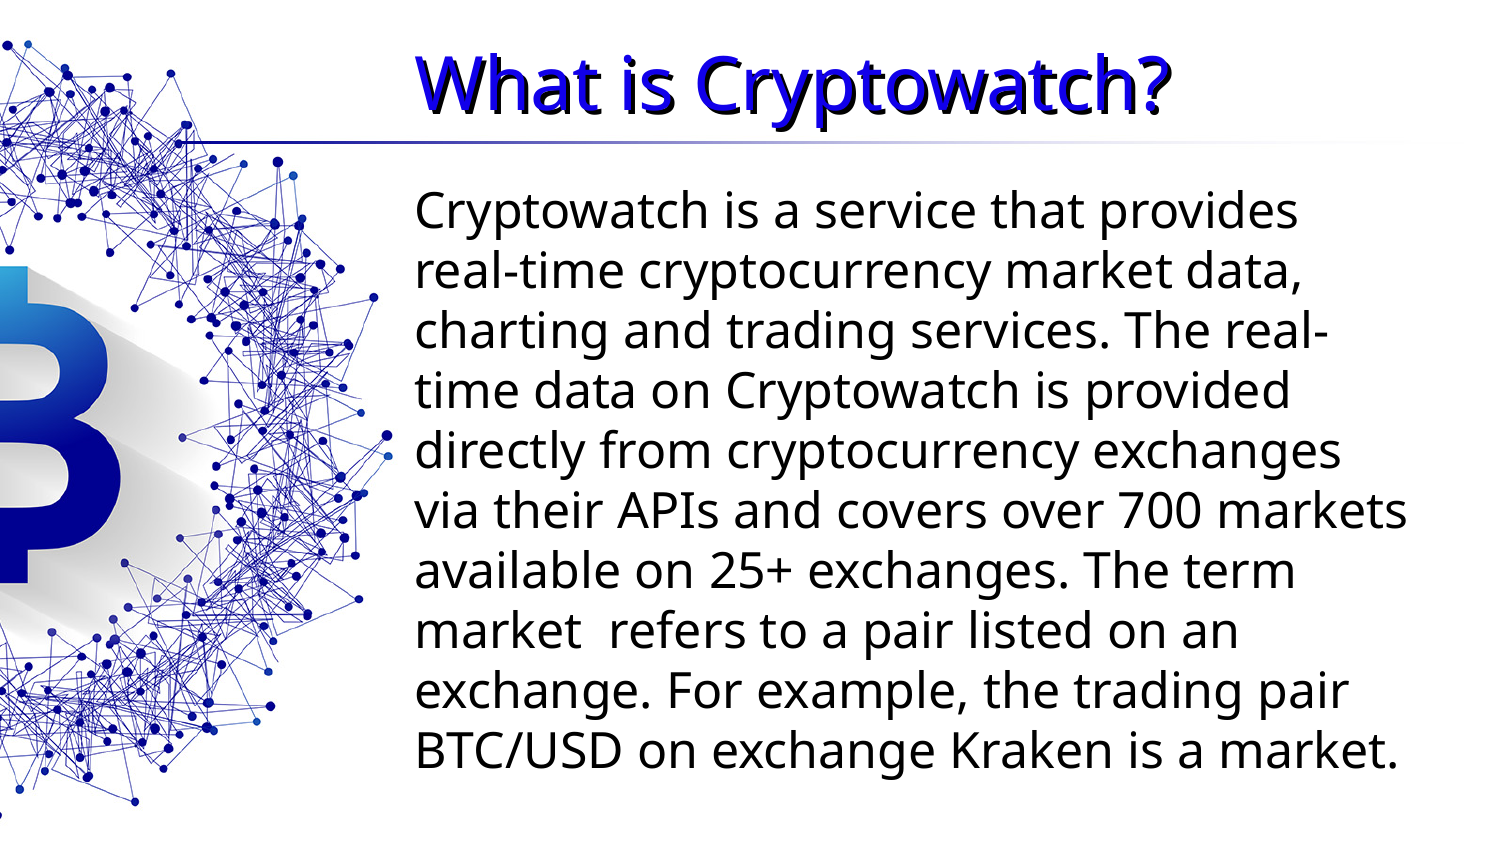

# What is Cryptowatch?
Cryptowatch is a service that provides real-time cryptocurrency market data, charting and trading services. The real-time data on Cryptowatch is provided directly from cryptocurrency exchanges via their APIs and covers over 700 markets available on 25+ exchanges. The term market refers to a pair listed on an exchange. For example, the trading pair BTC/USD on exchange Kraken is a market.